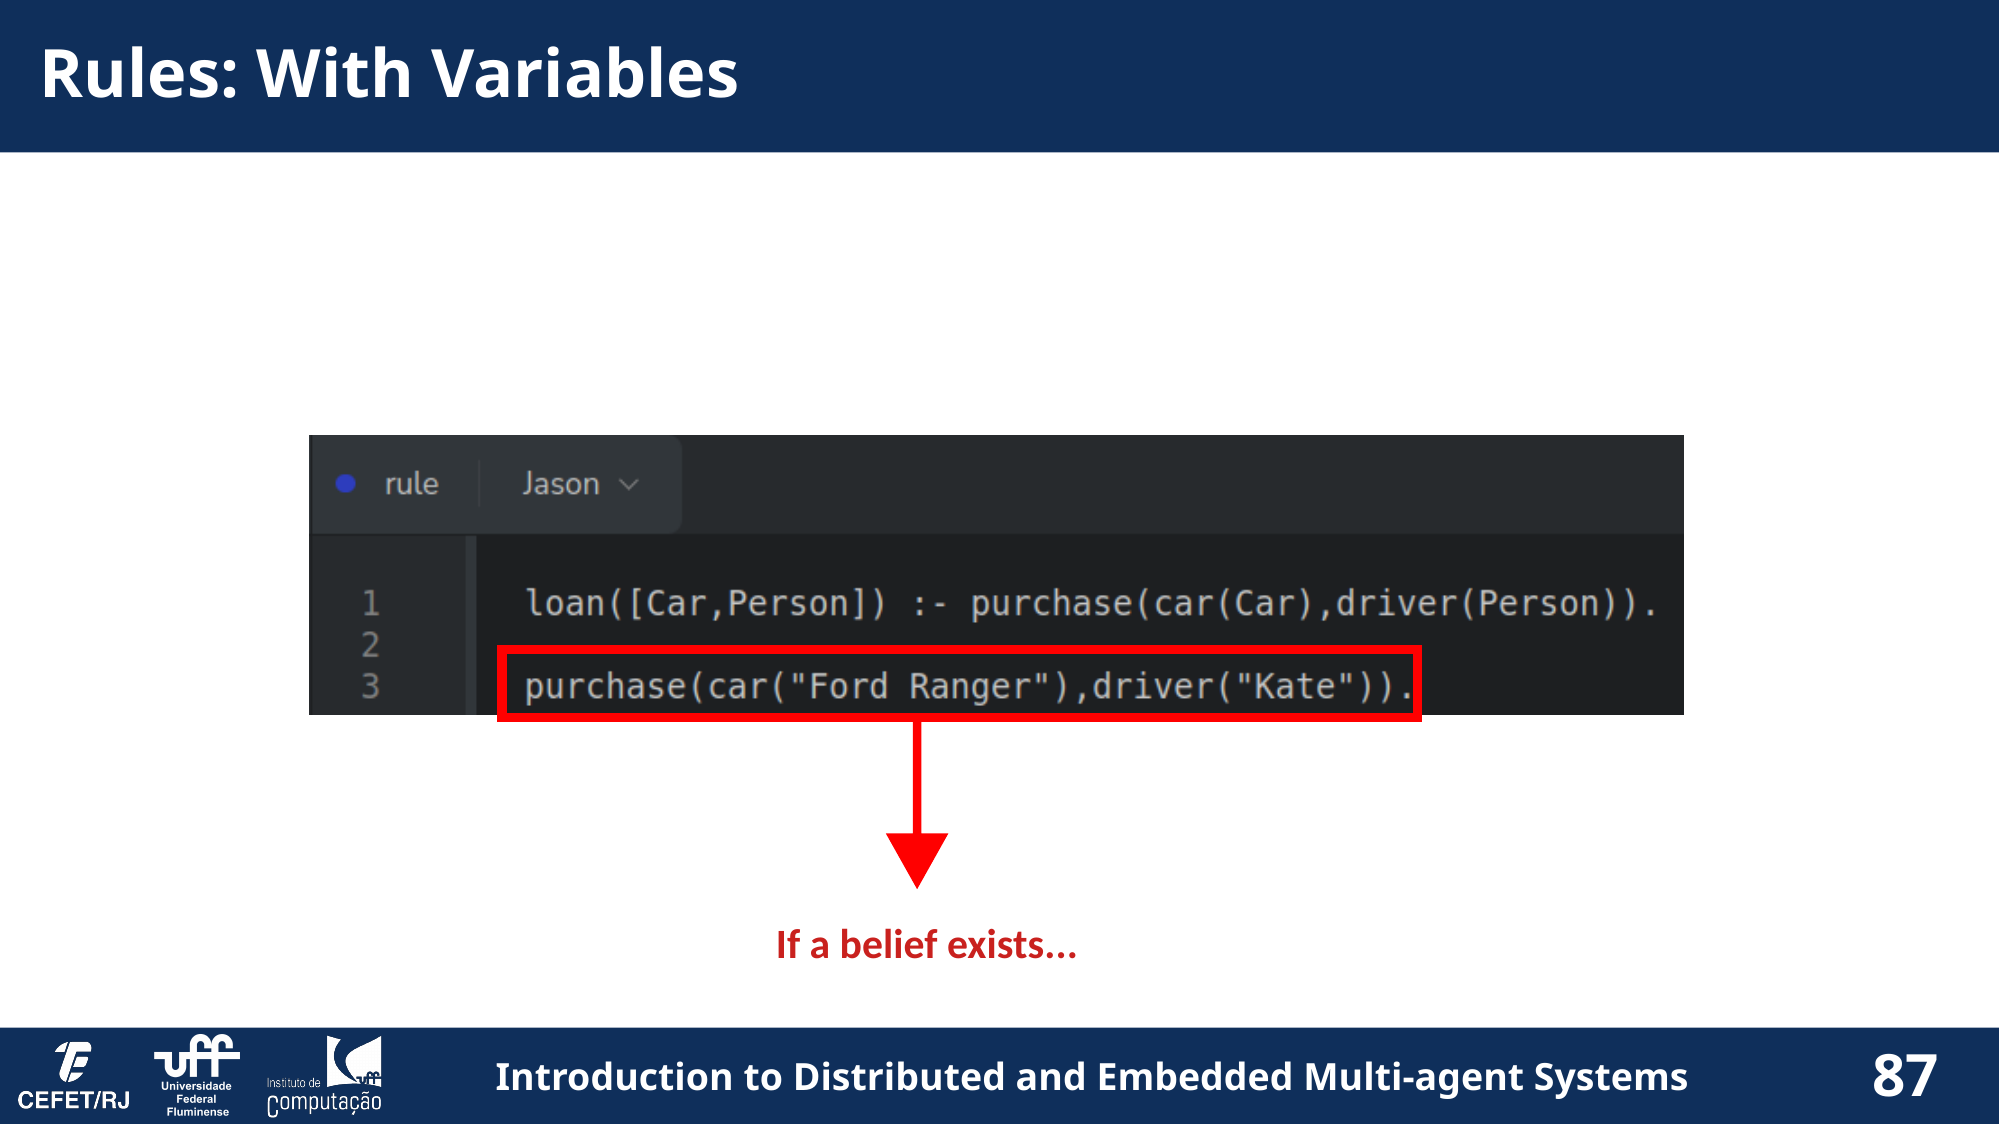

Rules: With Variables
If a belief exists...